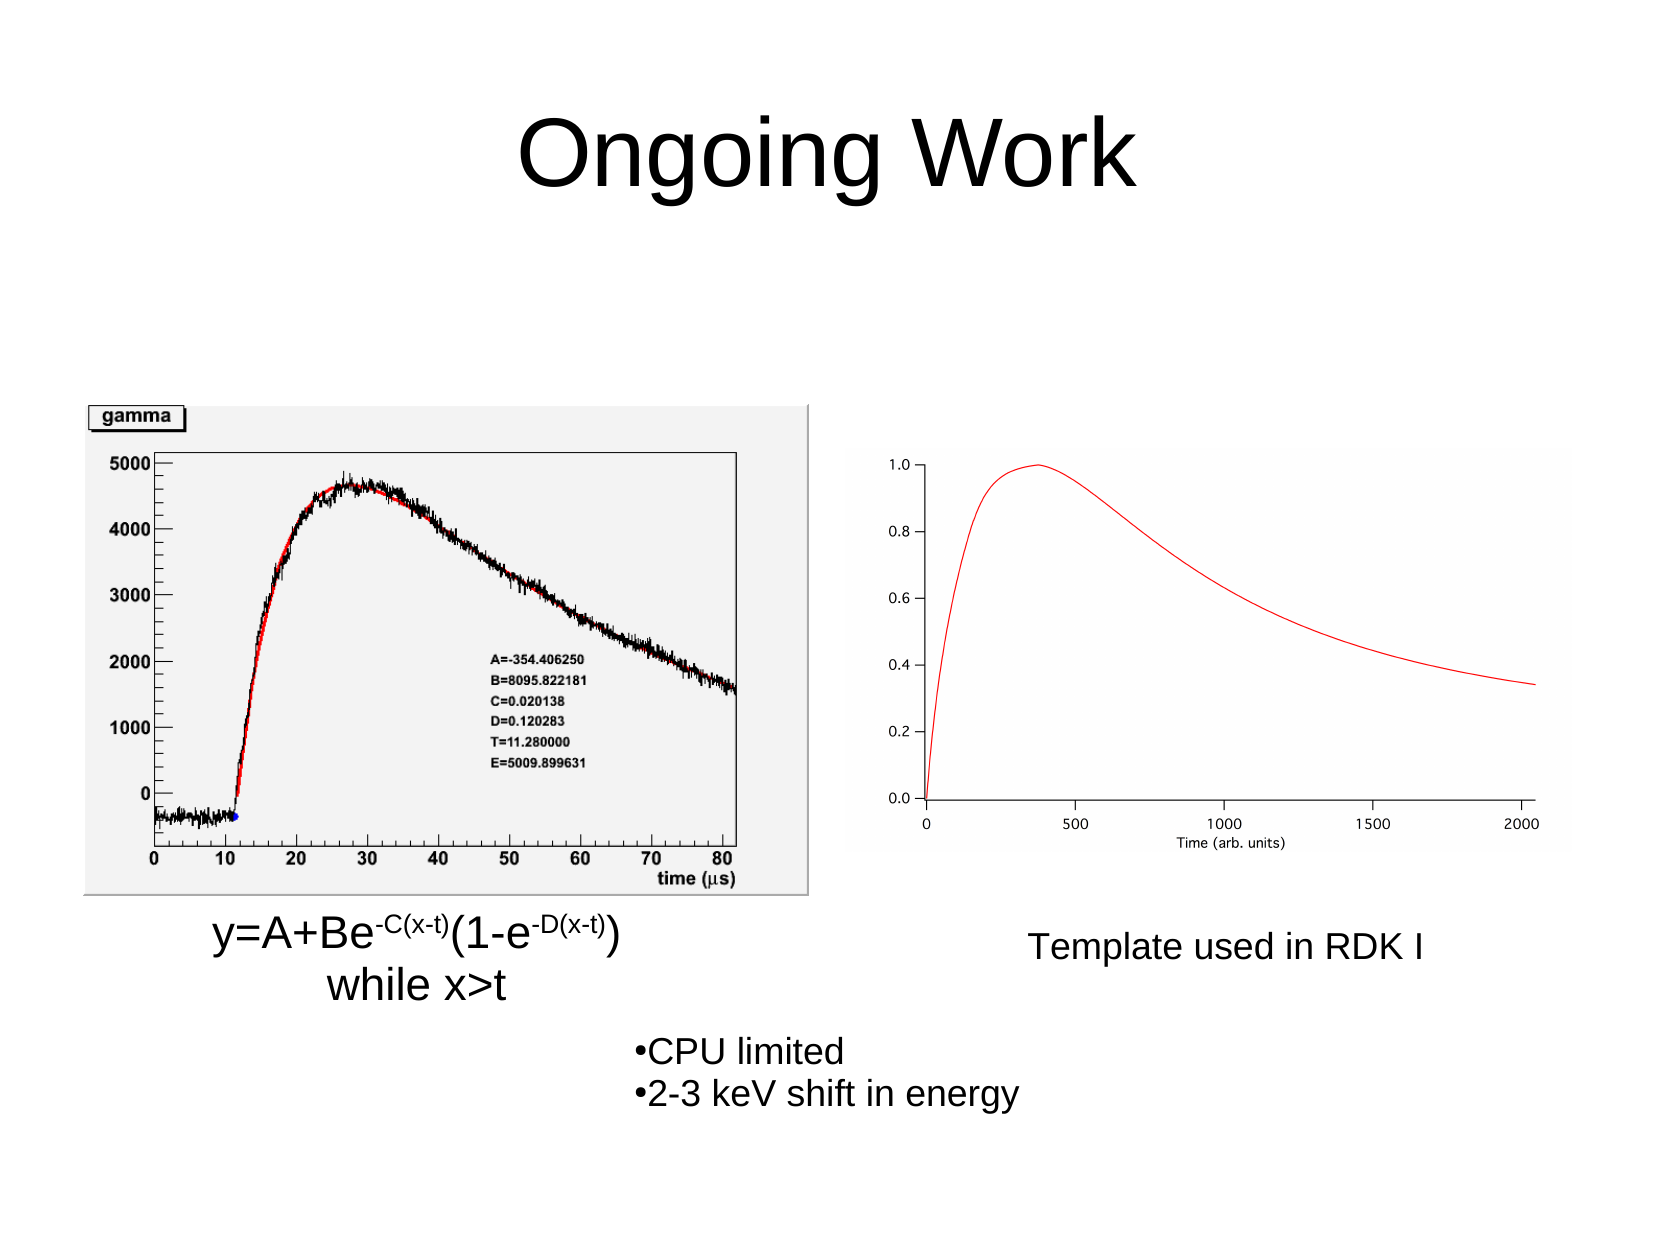

# Ongoing Work
y=A+Be-C(x-t)(1-e-D(x-t))
while x>t
Template used in RDK I
CPU limited
2-3 keV shift in energy